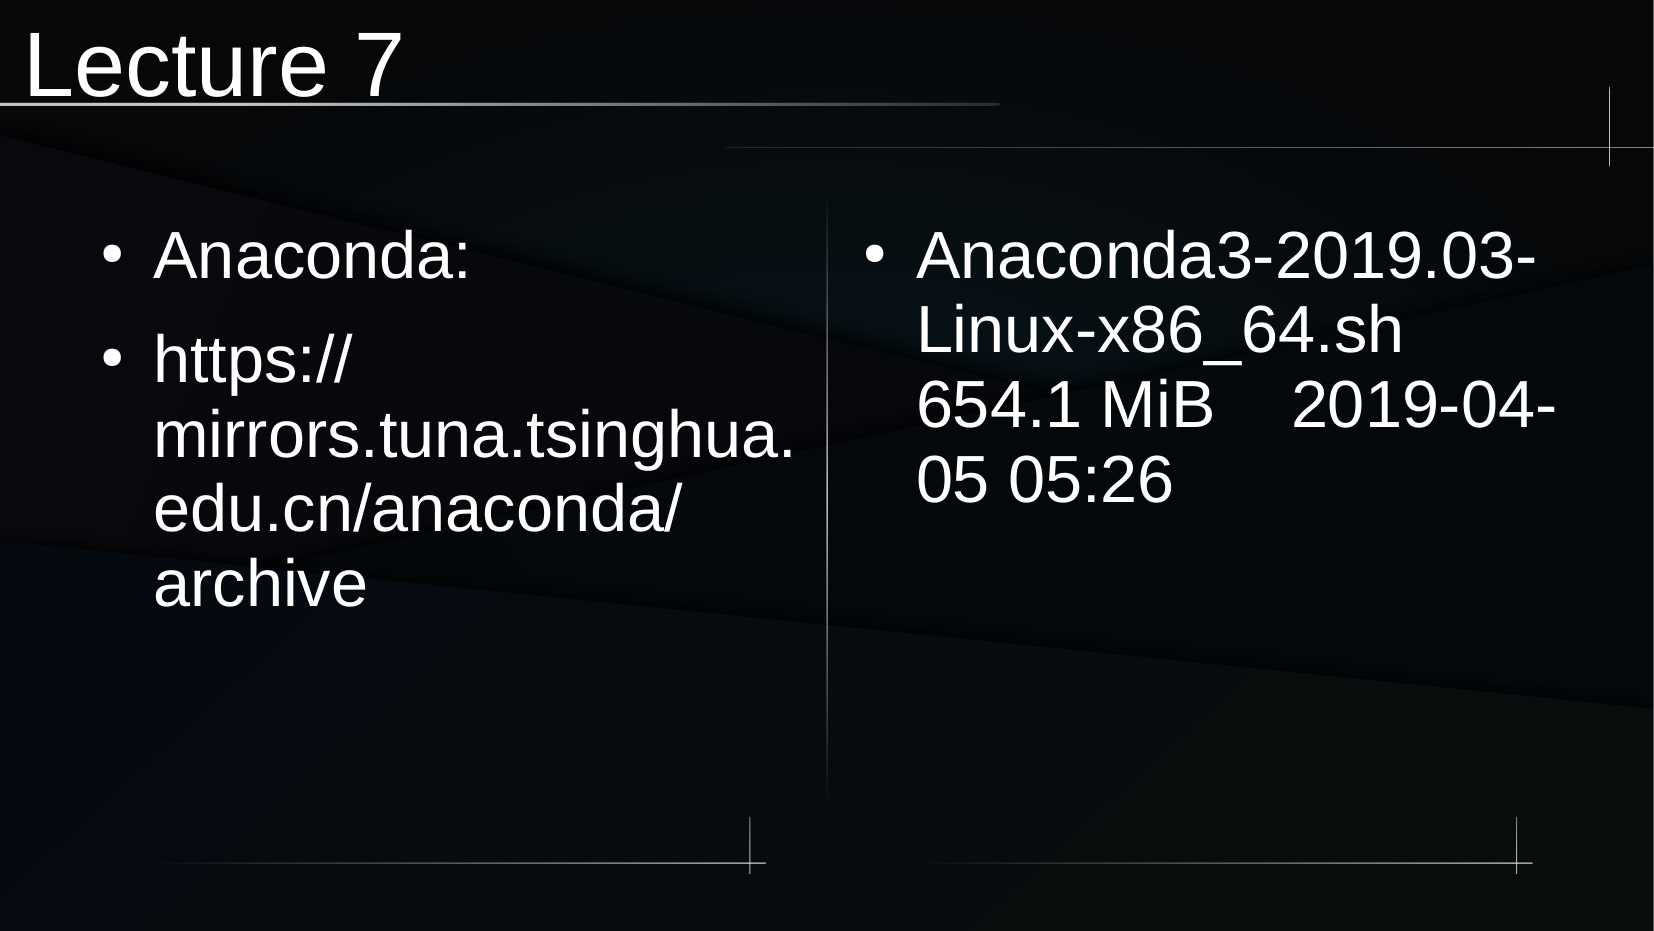

# Lecture 7
Anaconda:
https://mirrors.tuna.tsinghua.edu.cn/anaconda/archive
Anaconda3-2019.03-Linux-x86_64.sh	654.1 MiB 	2019-04-05 05:26